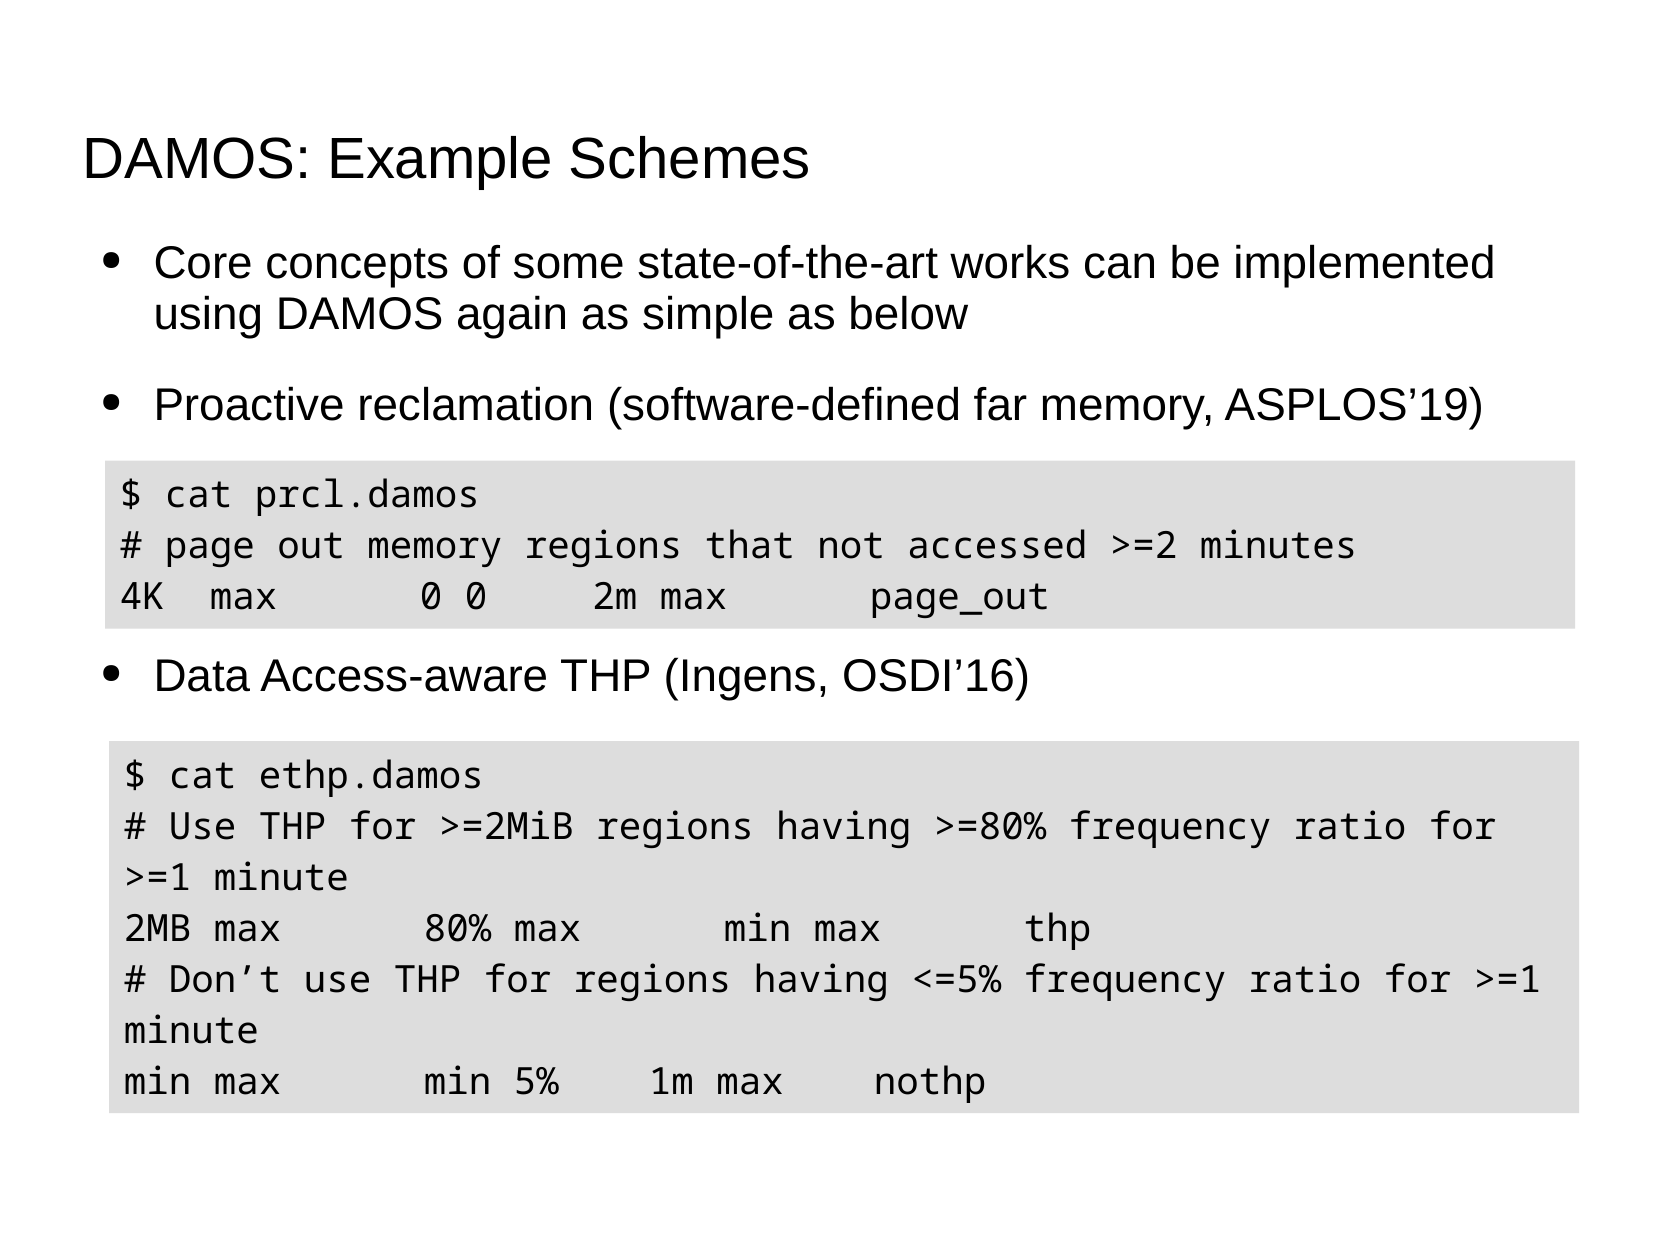

# DAMOS: Example Schemes
Core concepts of some state-of-the-art works can be implemented using DAMOS again as simple as below
Proactive reclamation (software-defined far memory, ASPLOS’19)
Data Access-aware THP (Ingens, OSDI’16)
$ cat prcl.damos
# page out memory regions that not accessed >=2 minutes
4K max		0 0		 2m max		page_out
$ cat ethp.damos
# Use THP for >=2MiB regions having >=80% frequency ratio for >=1 minute
2MB max		80% max		min max		thp
# Don’t use THP for regions having <=5% frequency ratio for >=1 minute
min max		min 5%		1m max		nothp